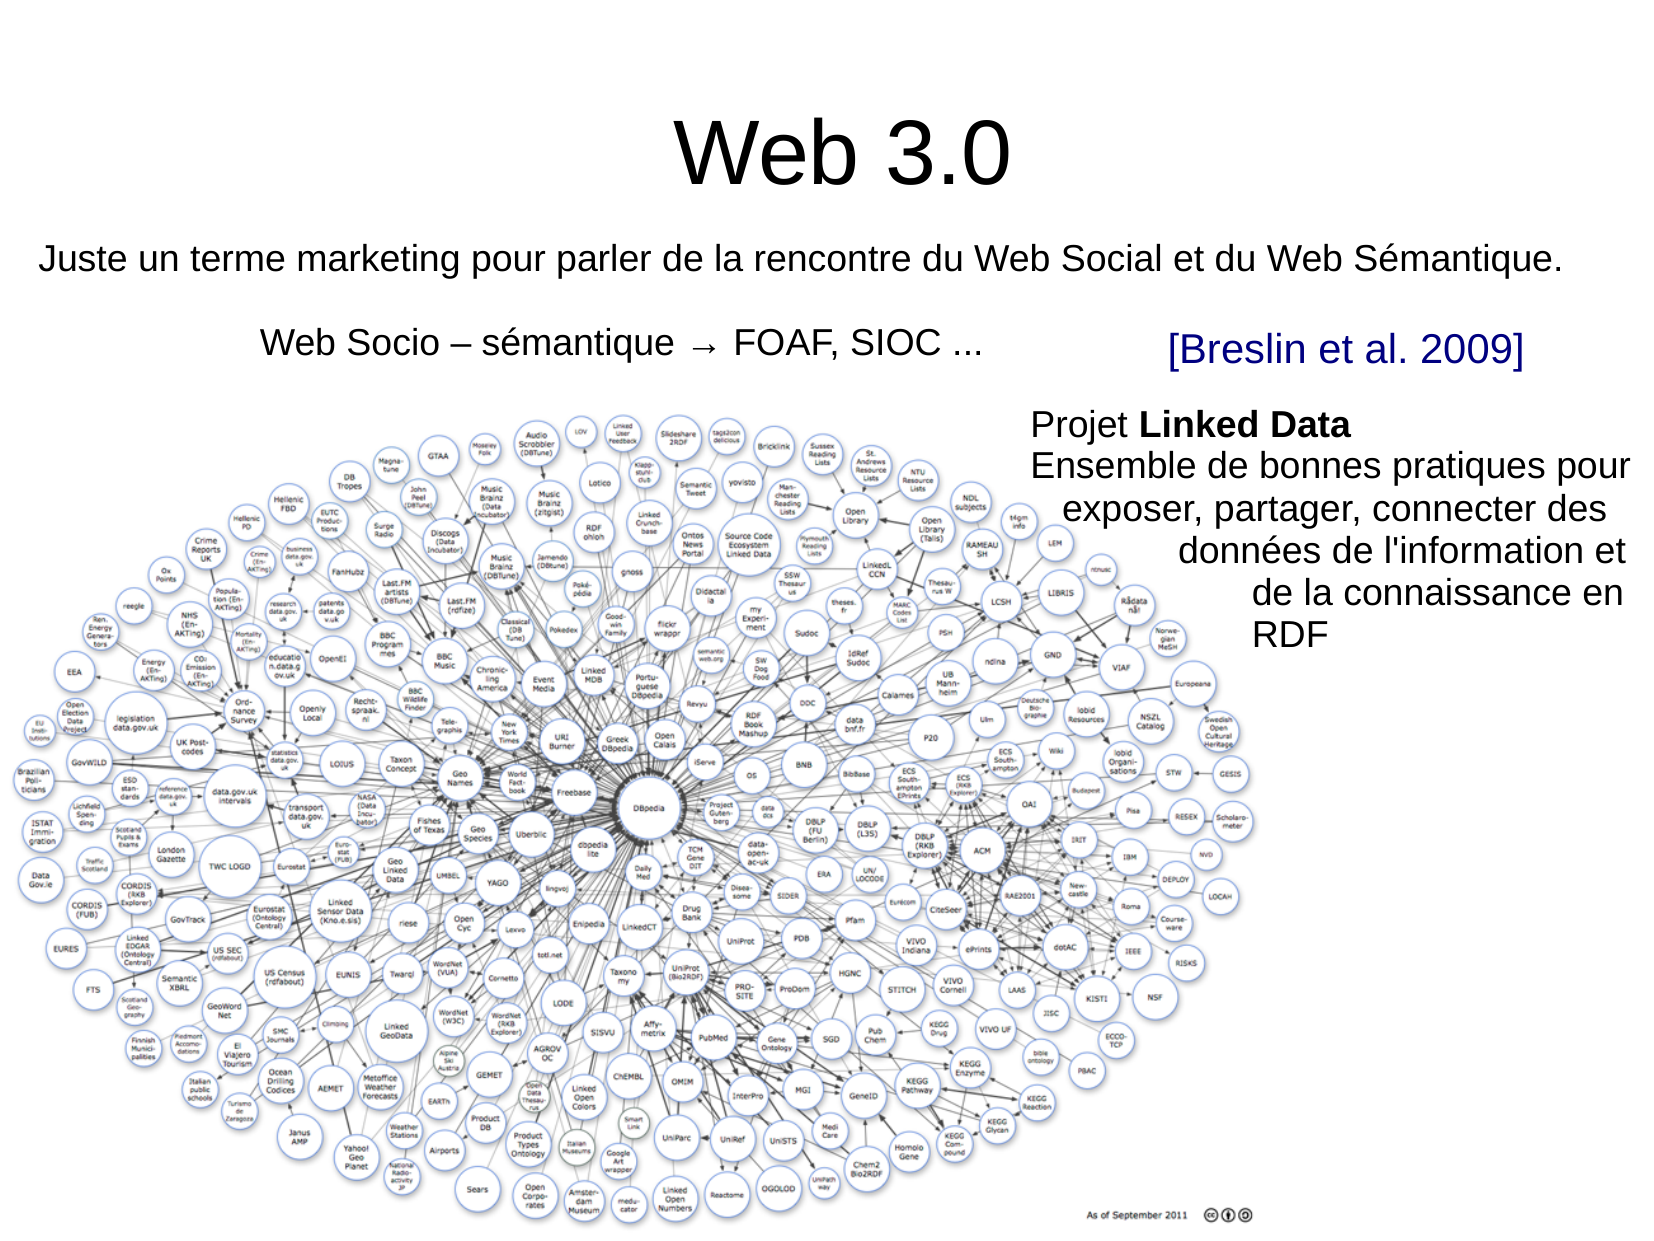

# Web 3.0
Juste un terme marketing pour parler de la rencontre du Web Social et du Web Sémantique.
			Web Socio – sémantique → FOAF, SIOC ...
[Breslin et al. 2009]
Projet Linked Data
Ensemble de bonnes pratiques pour
 exposer, partager, connecter des
		données de l'information et
			de la connaissance en
			RDF